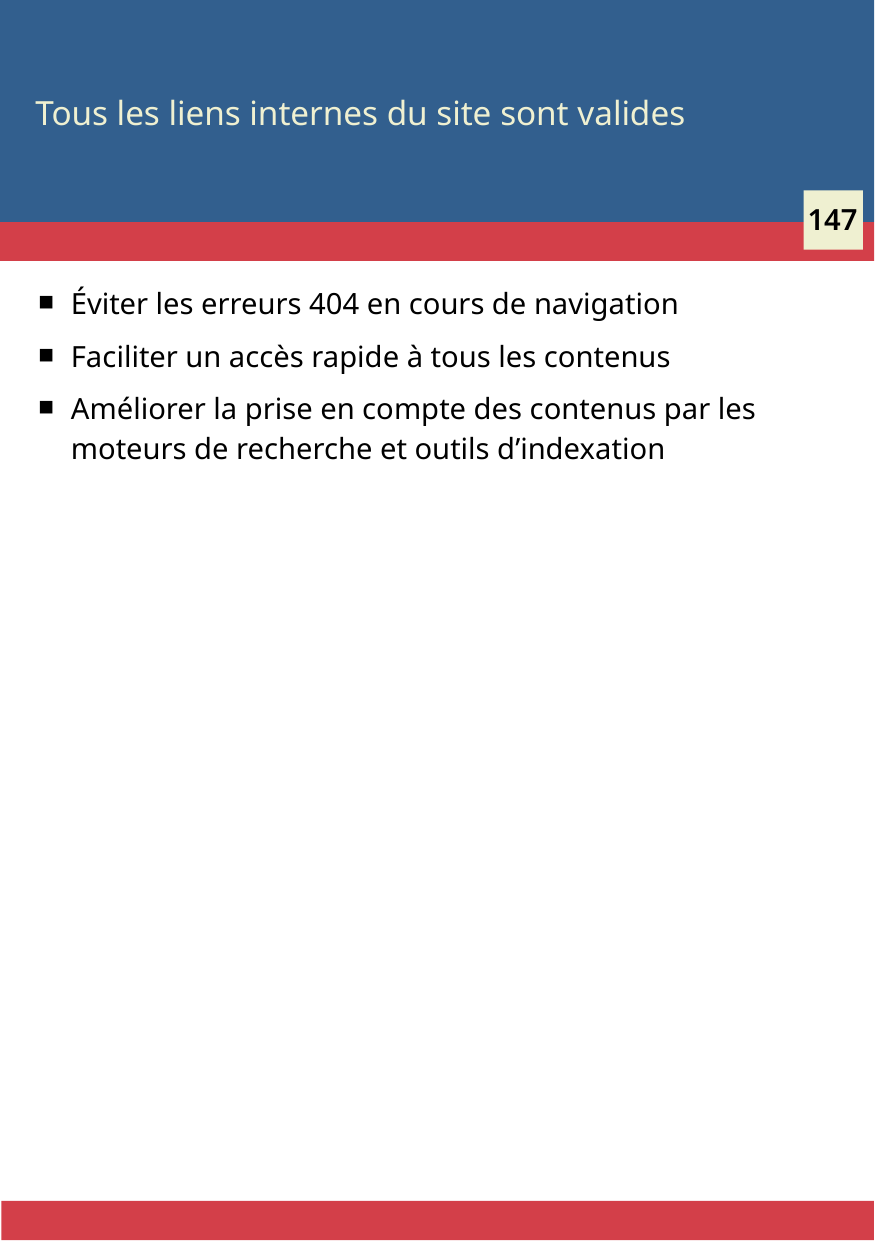

# Tous les liens internes du site sont valides
147
Éviter les erreurs 404 en cours de navigation
Faciliter un accès rapide à tous les contenus
Améliorer la prise en compte des contenus par les moteurs de recherche et outils d’indexation